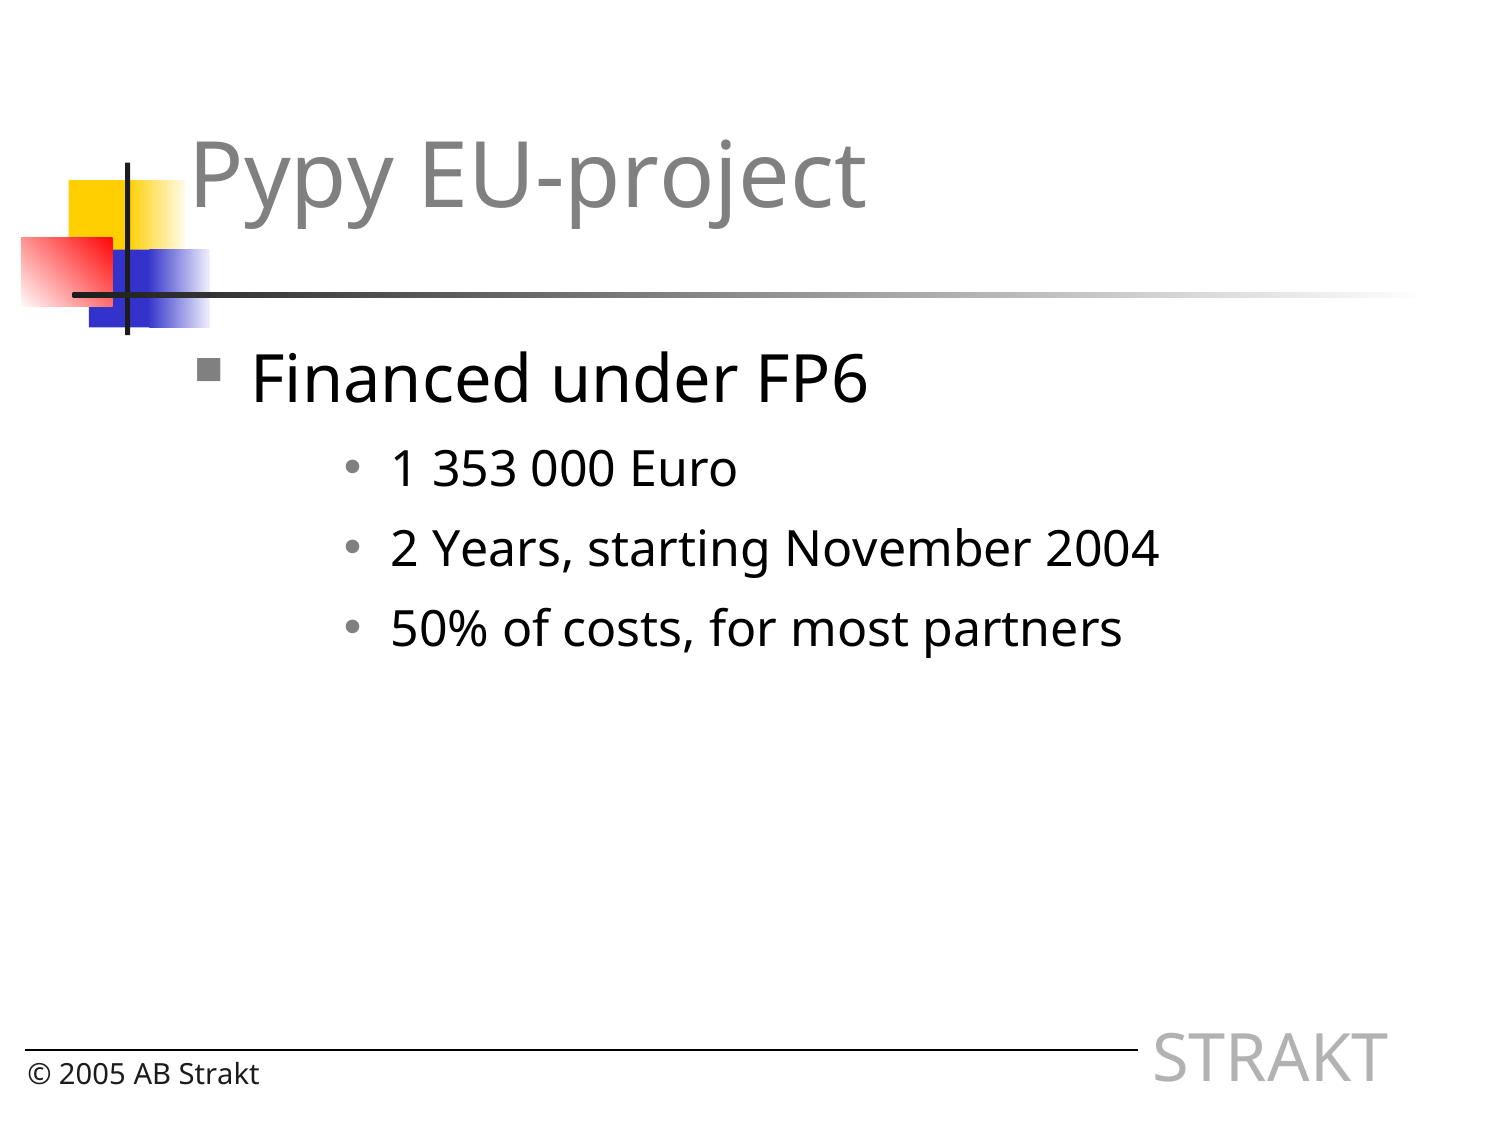

# Pypy EU-project
Financed under FP6
1 353 000 Euro
2 Years, starting November 2004
50% of costs, for most partners